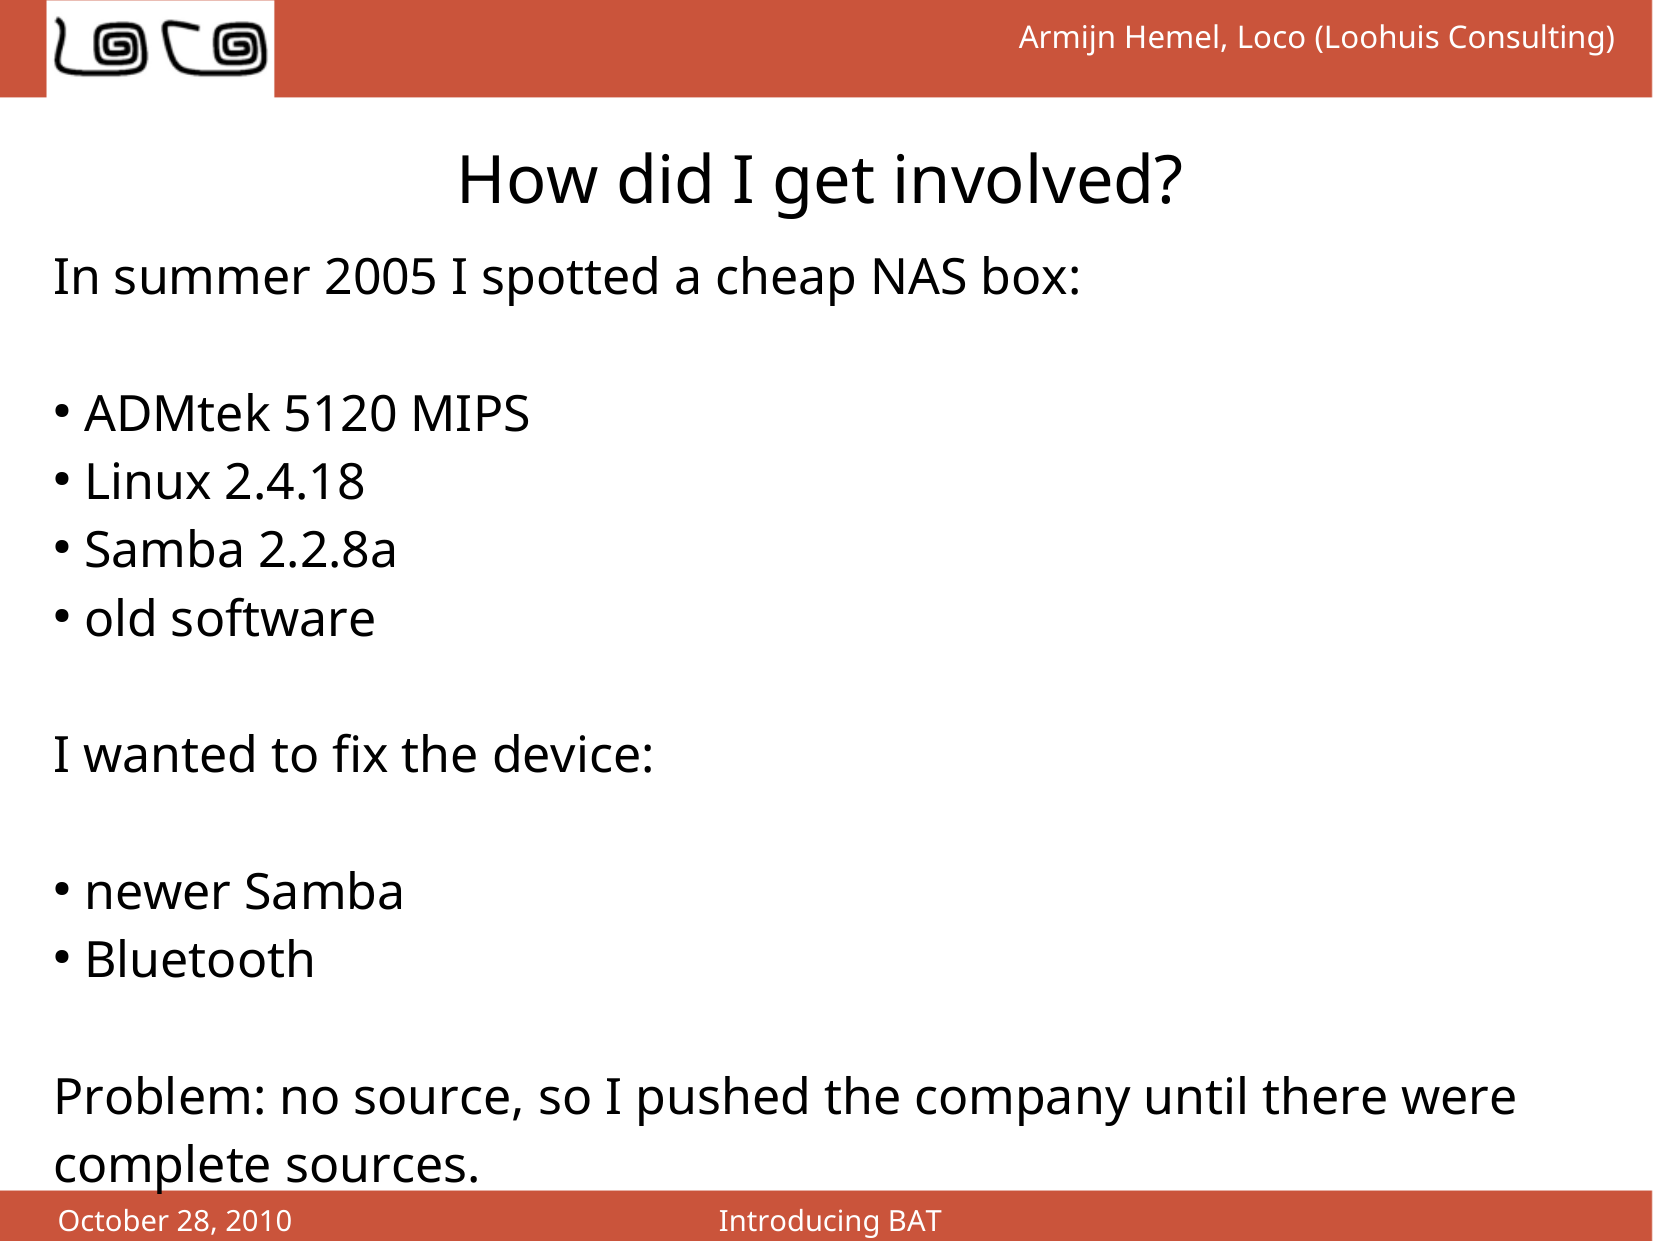

# How did I get involved?
In summer 2005 I spotted a cheap NAS box:
 ADMtek 5120 MIPS
 Linux 2.4.18
 Samba 2.2.8a
 old software
I wanted to fix the device:
 newer Samba
 Bluetooth
Problem: no source, so I pushed the company until there were complete sources.
Comet: practical solution or crutch?